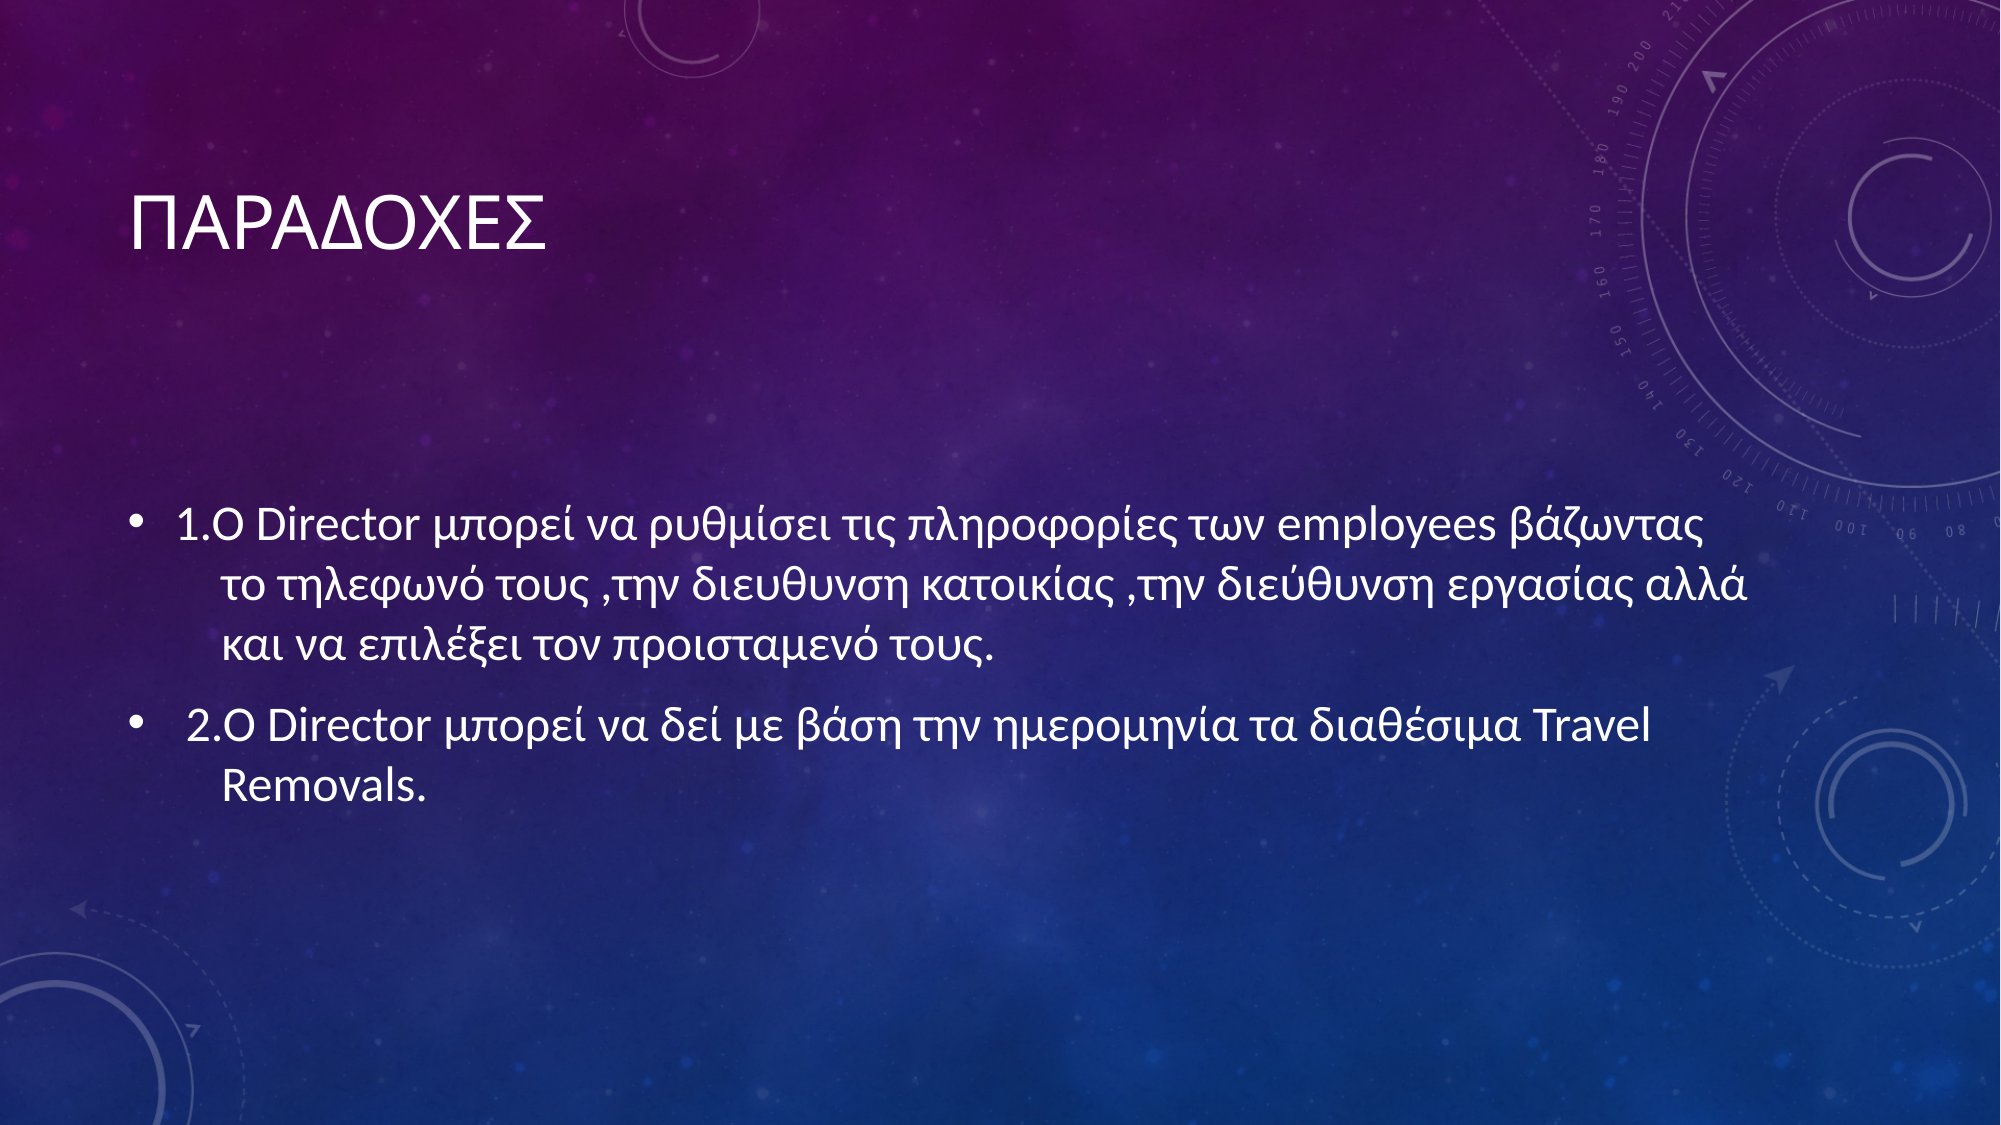

# παραδοχεσ
1.Ο Director μπορεί να ρυθμίσει τις πληροφορίες των employees βάζωντας το τηλεφωνό τους ,την διευθυνση κατοικίας ,την διεύθυνση εργασίας αλλά και να επιλέξει τον προισταμενό τους.
 2.Ο Director μπορεί να δεί με βάση την ημερομηνία τα διαθέσιμα Travel Removals.